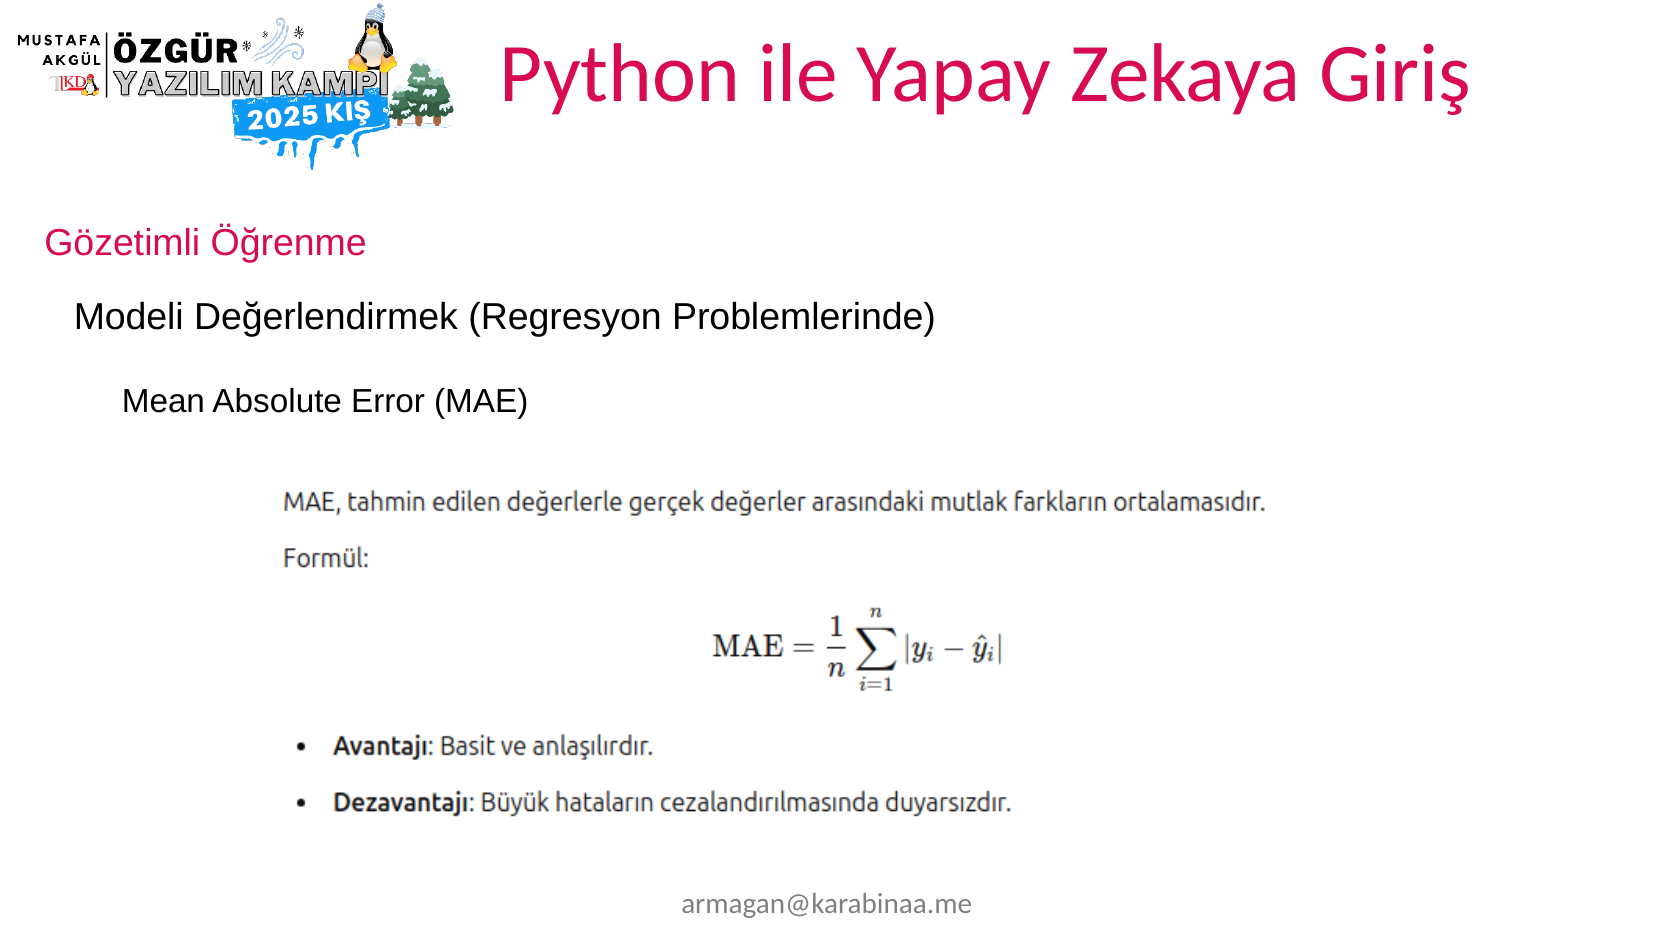

Python ile Yapay Zekaya Giriş
Gözetimli Öğrenme
Modeli Değerlendirmek (Regresyon Problemlerinde)
Mean Absolute Error (MAE)
armagan@karabinaa.me